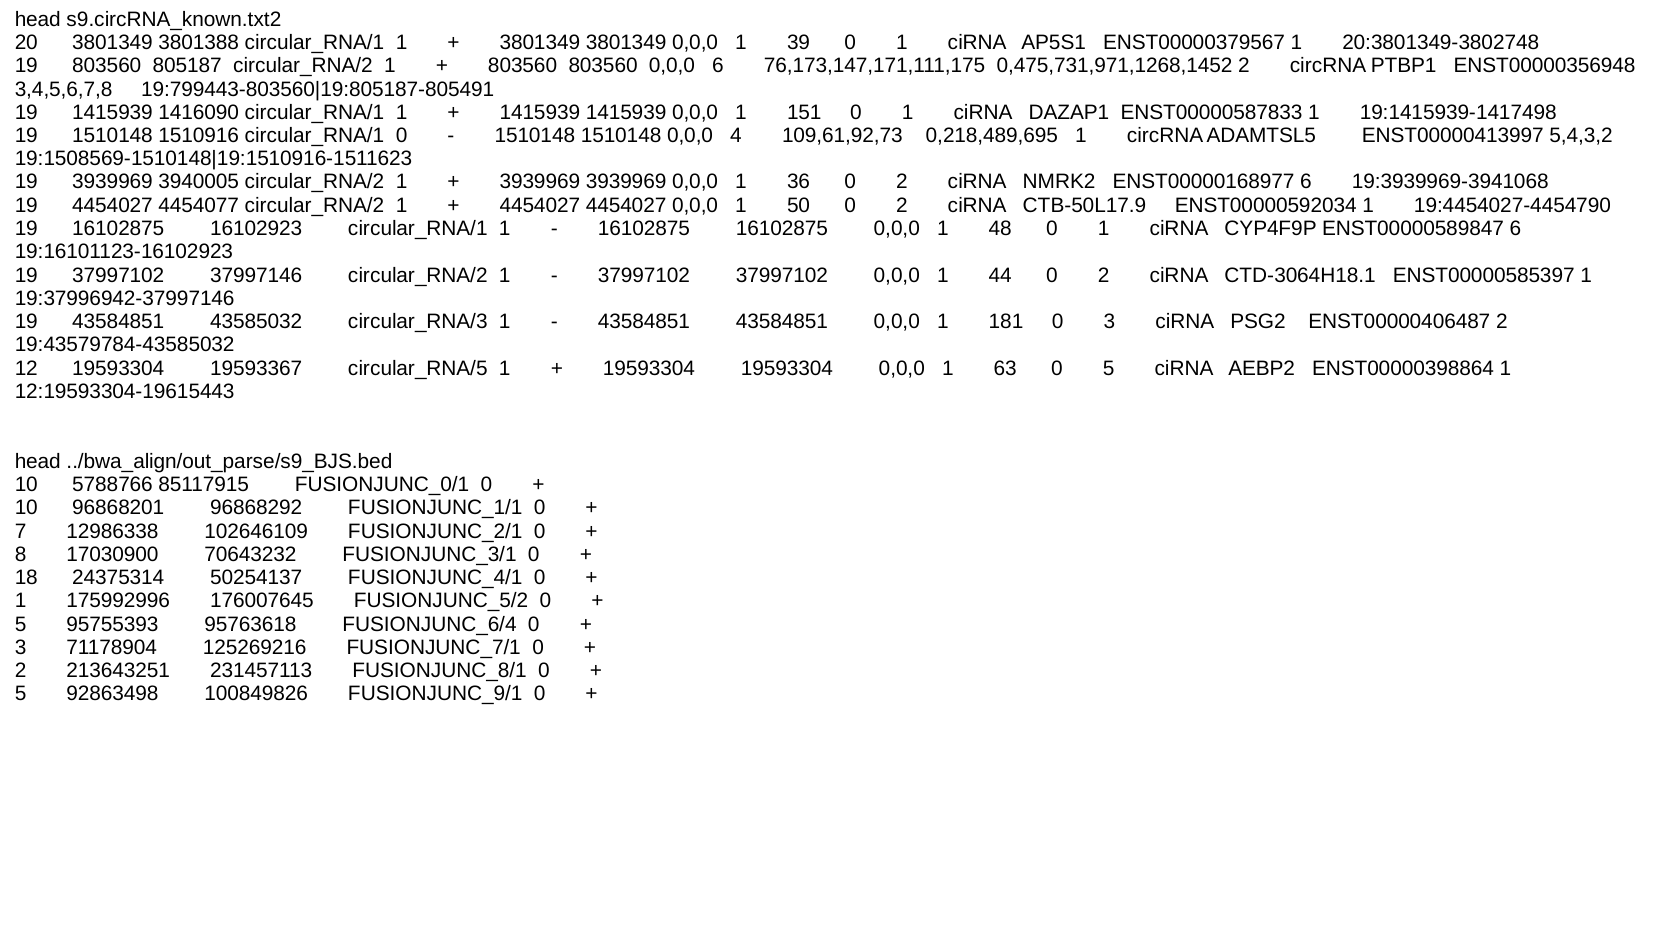

head s9.circRNA_known.txt2
20 3801349 3801388 circular_RNA/1 1 + 3801349 3801349 0,0,0 1 39 0 1 ciRNA AP5S1 ENST00000379567 1 20:3801349-3802748
19 803560 805187 circular_RNA/2 1 + 803560 803560 0,0,0 6 76,173,147,171,111,175 0,475,731,971,1268,1452 2 circRNA PTBP1 ENST00000356948 3,4,5,6,7,8 19:799443-803560|19:805187-805491
19 1415939 1416090 circular_RNA/1 1 + 1415939 1415939 0,0,0 1 151 0 1 ciRNA DAZAP1 ENST00000587833 1 19:1415939-1417498
19 1510148 1510916 circular_RNA/1 0 - 1510148 1510148 0,0,0 4 109,61,92,73 0,218,489,695 1 circRNA ADAMTSL5 ENST00000413997 5,4,3,2 19:1508569-1510148|19:1510916-1511623
19 3939969 3940005 circular_RNA/2 1 + 3939969 3939969 0,0,0 1 36 0 2 ciRNA NMRK2 ENST00000168977 6 19:3939969-3941068
19 4454027 4454077 circular_RNA/2 1 + 4454027 4454027 0,0,0 1 50 0 2 ciRNA CTB-50L17.9 ENST00000592034 1 19:4454027-4454790
19 16102875 16102923 circular_RNA/1 1 - 16102875 16102875 0,0,0 1 48 0 1 ciRNA CYP4F9P ENST00000589847 6 19:16101123-16102923
19 37997102 37997146 circular_RNA/2 1 - 37997102 37997102 0,0,0 1 44 0 2 ciRNA CTD-3064H18.1 ENST00000585397 1 19:37996942-37997146
19 43584851 43585032 circular_RNA/3 1 - 43584851 43584851 0,0,0 1 181 0 3 ciRNA PSG2 ENST00000406487 2 19:43579784-43585032
12 19593304 19593367 circular_RNA/5 1 + 19593304 19593304 0,0,0 1 63 0 5 ciRNA AEBP2 ENST00000398864 1 12:19593304-19615443
head ../bwa_align/out_parse/s9_BJS.bed
10 5788766 85117915 FUSIONJUNC_0/1 0 +
10 96868201 96868292 FUSIONJUNC_1/1 0 +
7 12986338 102646109 FUSIONJUNC_2/1 0 +
8 17030900 70643232 FUSIONJUNC_3/1 0 +
18 24375314 50254137 FUSIONJUNC_4/1 0 +
1 175992996 176007645 FUSIONJUNC_5/2 0 +
5 95755393 95763618 FUSIONJUNC_6/4 0 +
3 71178904 125269216 FUSIONJUNC_7/1 0 +
2 213643251 231457113 FUSIONJUNC_8/1 0 +
5 92863498 100849826 FUSIONJUNC_9/1 0 +